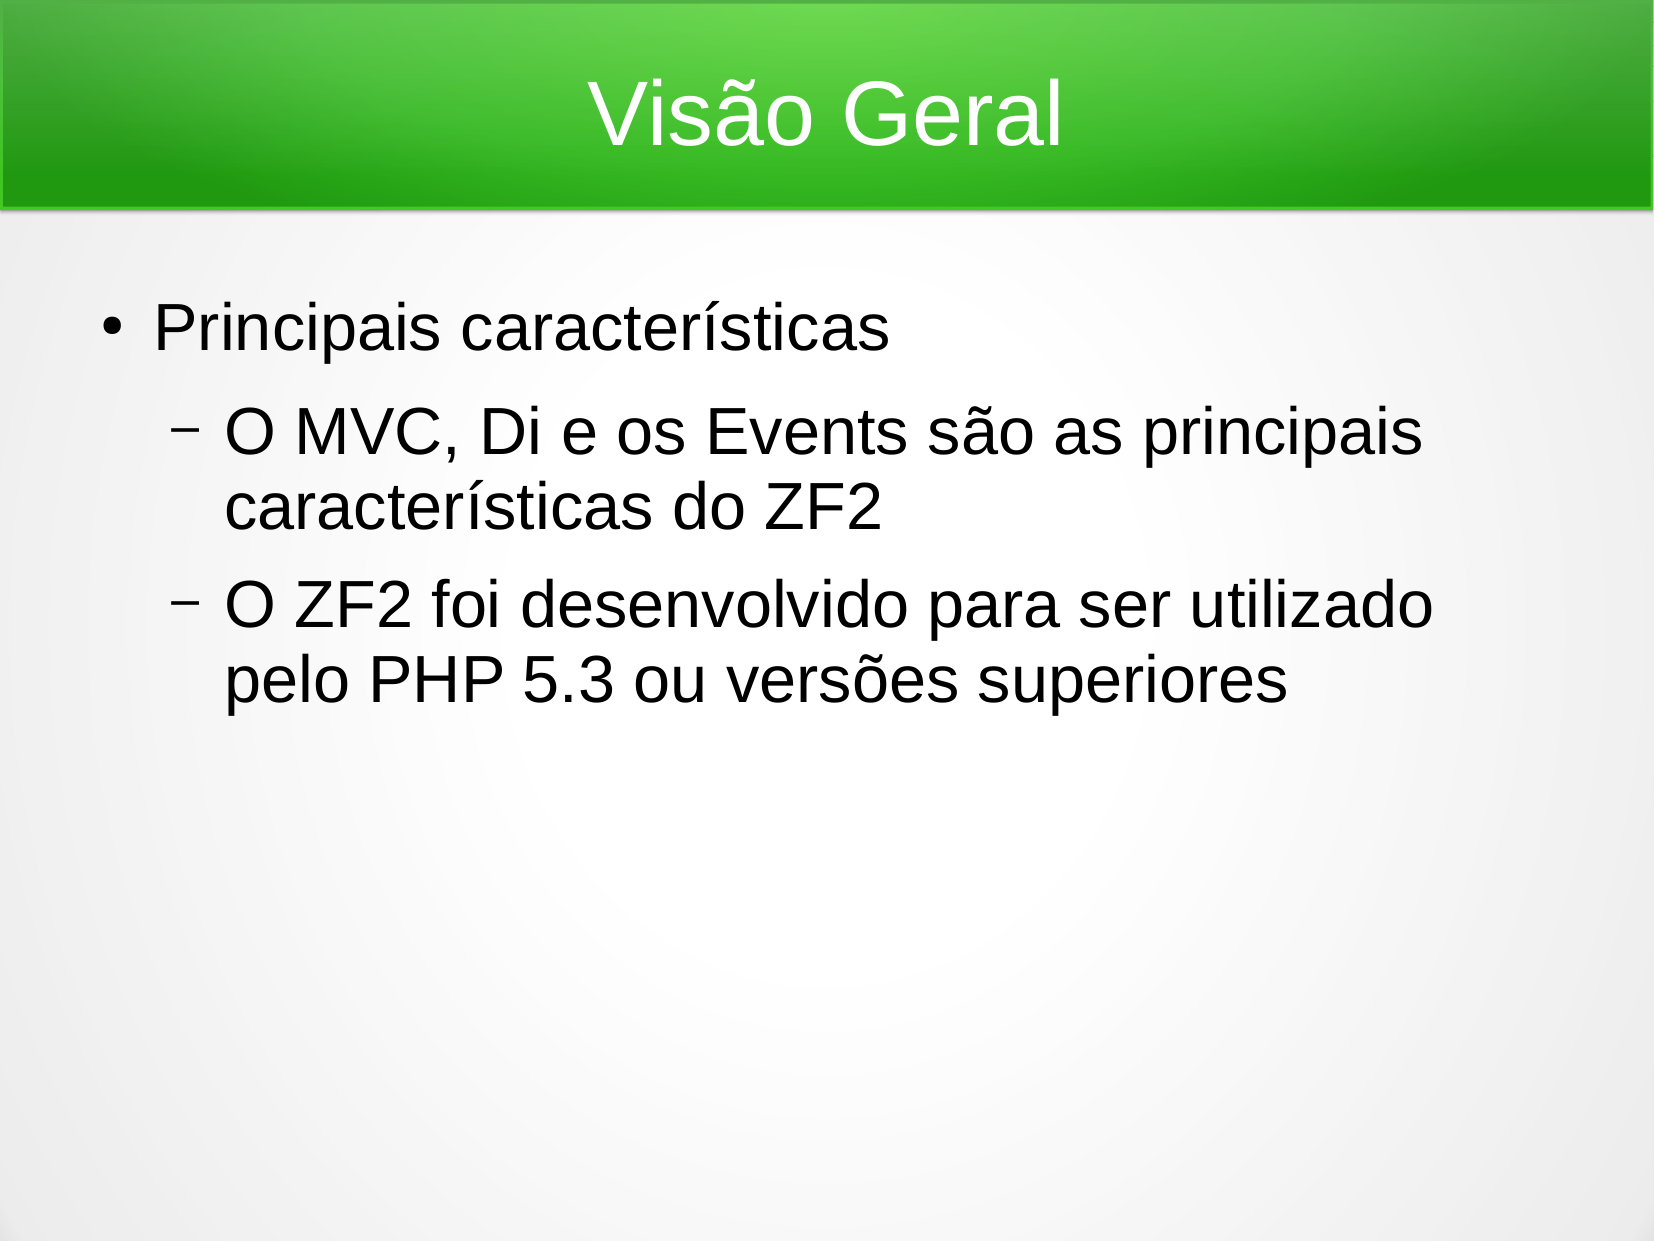

# Visão Geral
Principais características
O MVC, Di e os Events são as principais características do ZF2
O ZF2 foi desenvolvido para ser utilizado pelo PHP 5.3 ou versões superiores